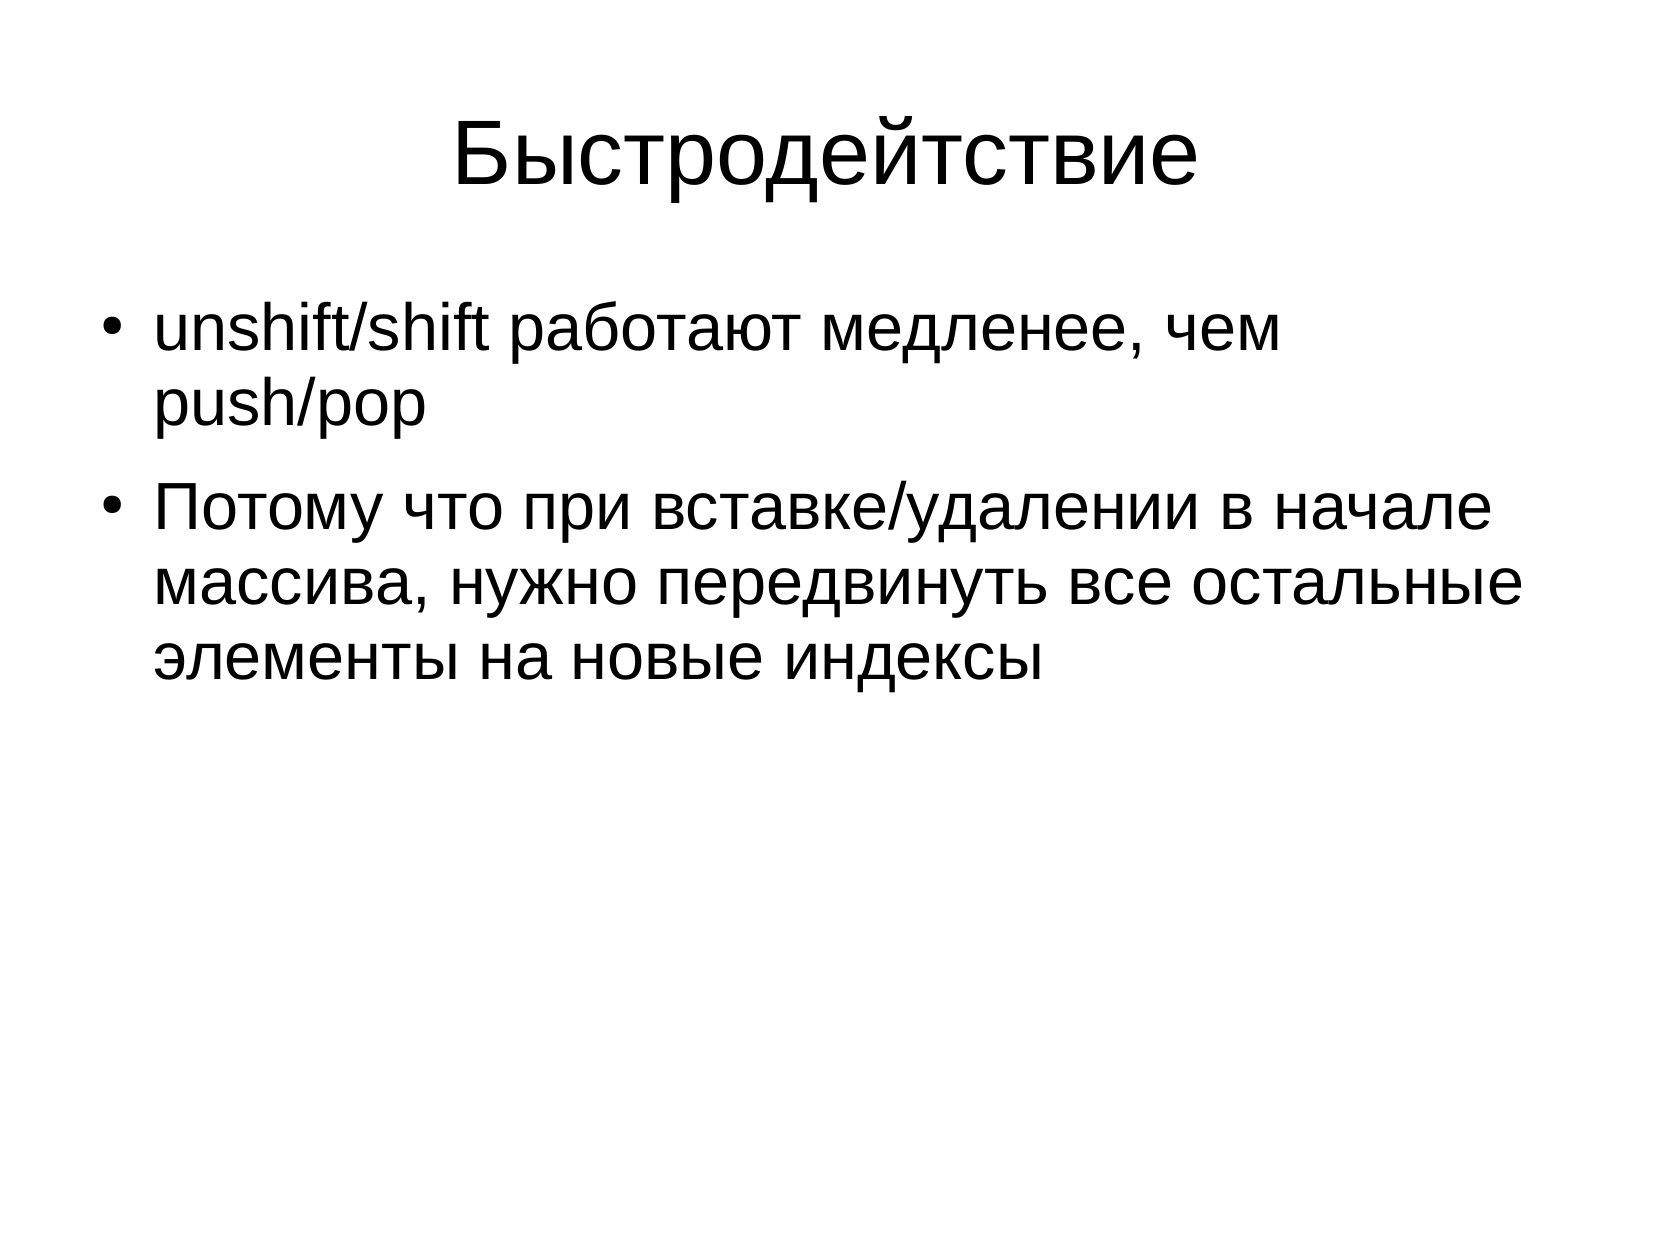

# Быстродейтствие
unshift/shift работают медленее, чем push/pop
Потому что при вставке/удалении в начале массива, нужно передвинуть все остальные элементы на новые индексы